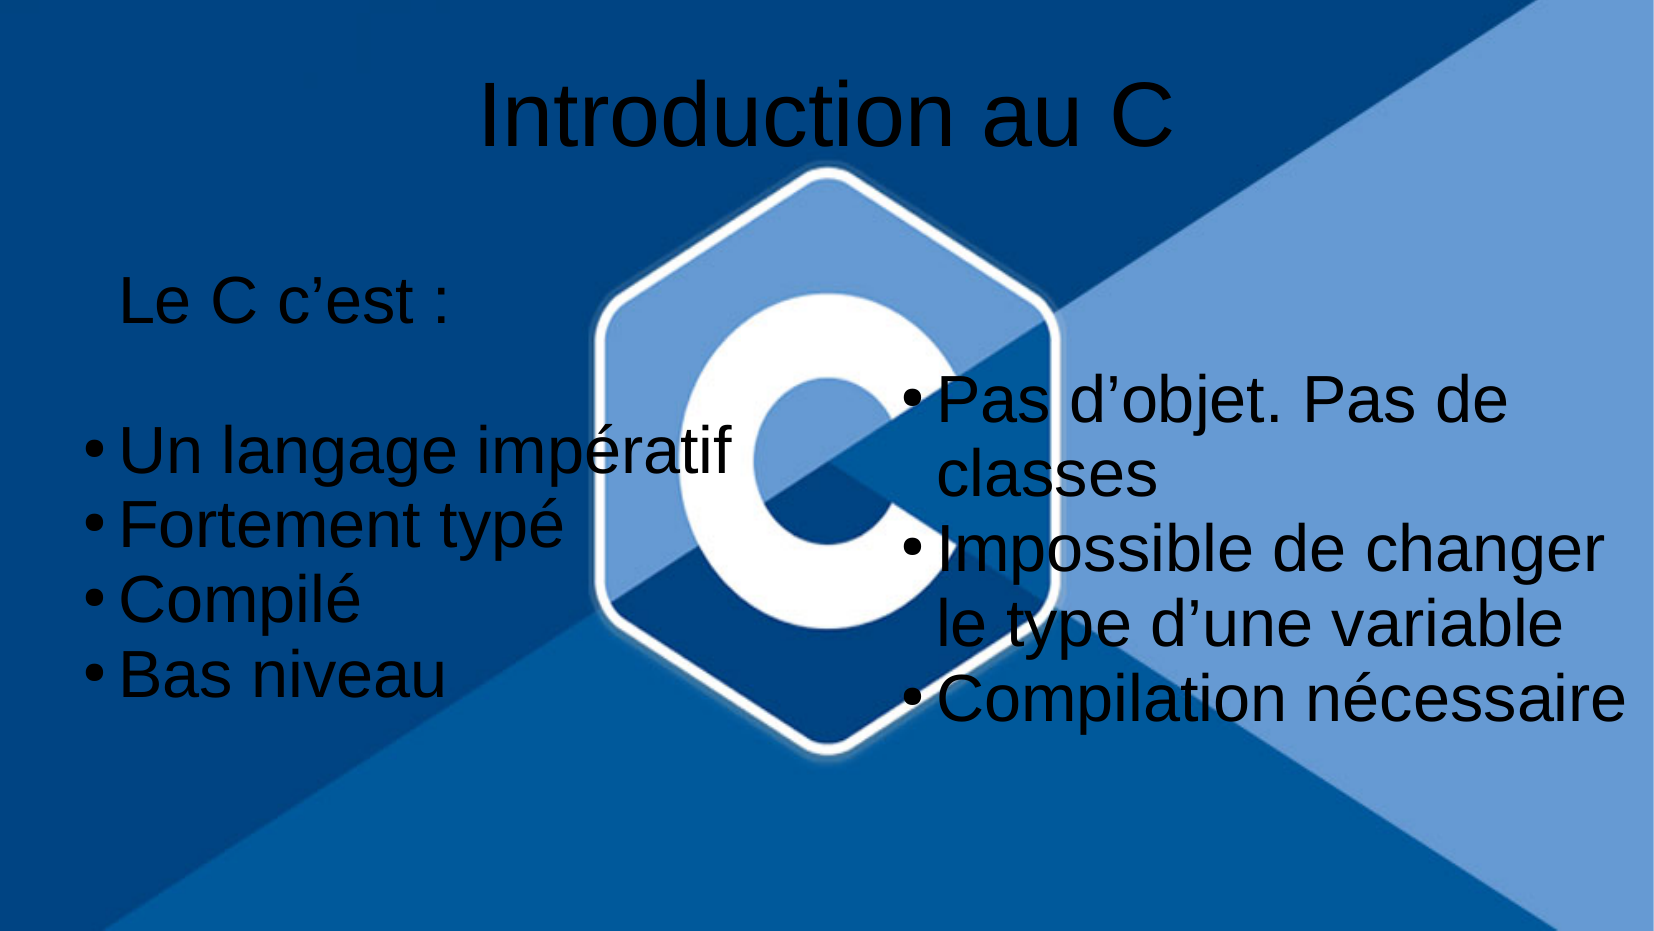

# Introduction au C
Le C c’est :
Un langage impératif
Fortement typé
Compilé
Bas niveau
Pas d’objet. Pas de classes
Impossible de changer le type d’une variable
Compilation nécessaire